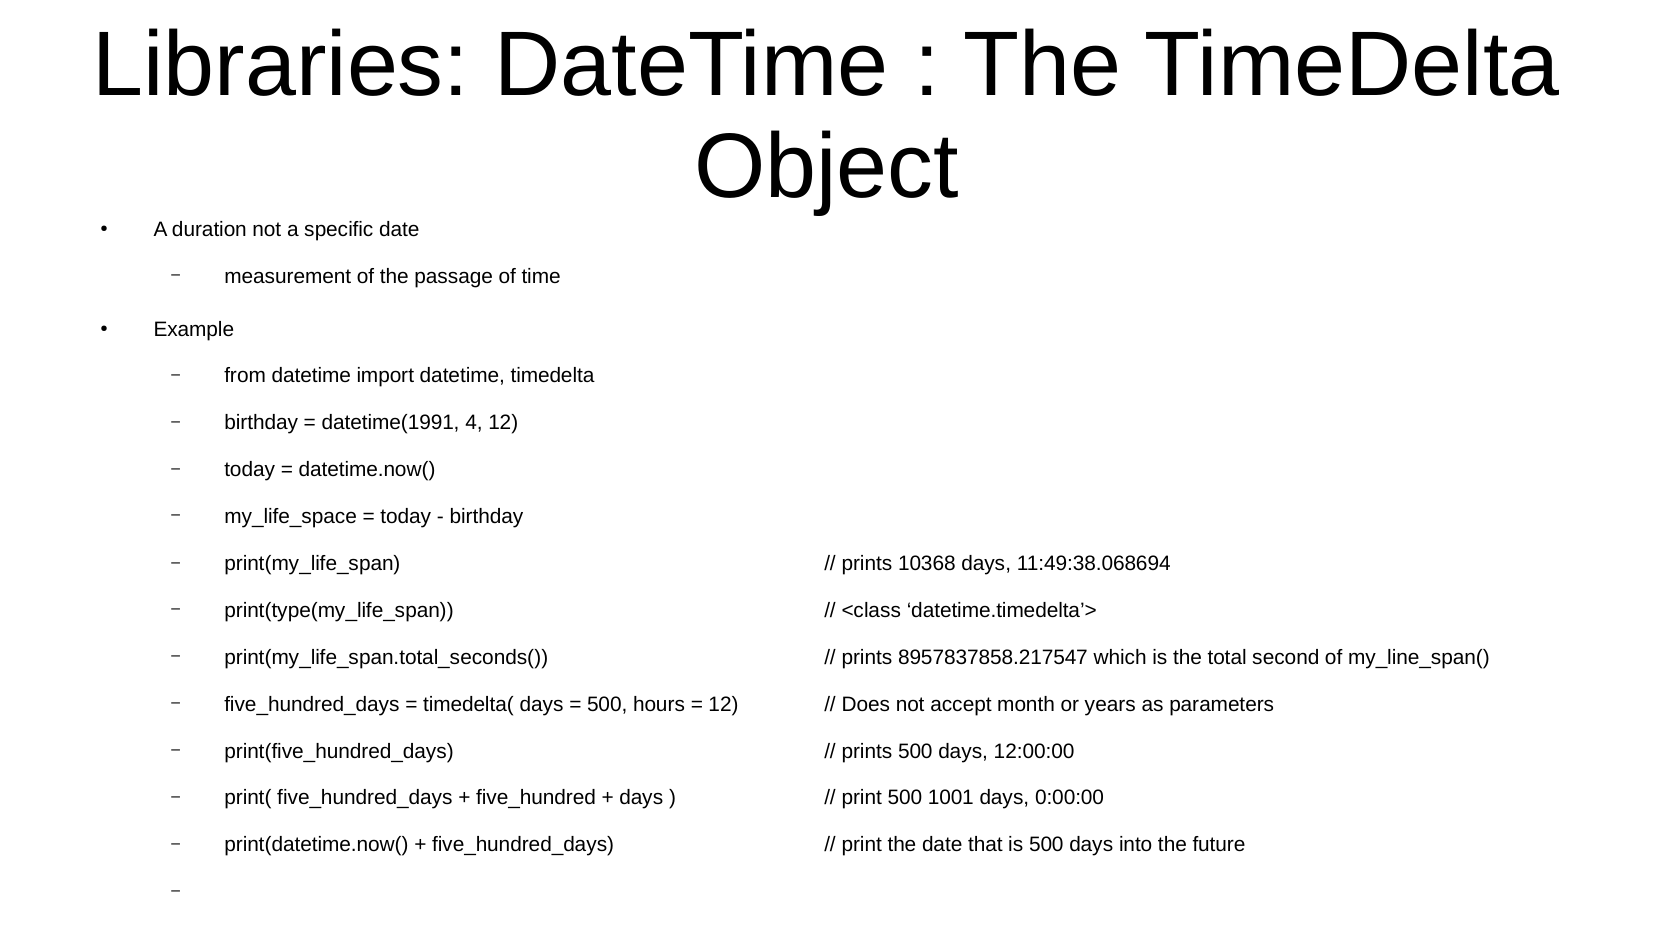

# Libraries: DateTime : The TimeDelta Object
A duration not a specific date
measurement of the passage of time
Example
from datetime import datetime, timedelta
birthday = datetime(1991, 4, 12)
today = datetime.now()
my_life_space = today - birthday
print(my_life_span)						// prints 10368 days, 11:49:38.068694
print(type(my_life_span))					// <class ‘datetime.timedelta’>
print(my_life_span.total_seconds())				// prints 8957837858.217547 which is the total second of my_line_span()
five_hundred_days = timedelta( days = 500, hours = 12)		// Does not accept month or years as parameters
print(five_hundred_days)					// prints 500 days, 12:00:00
print( five_hundred_days + five_hundred + days ) 		// print 500 1001 days, 0:00:00
print(datetime.now() + five_hundred_days)			// print the date that is 500 days into the future